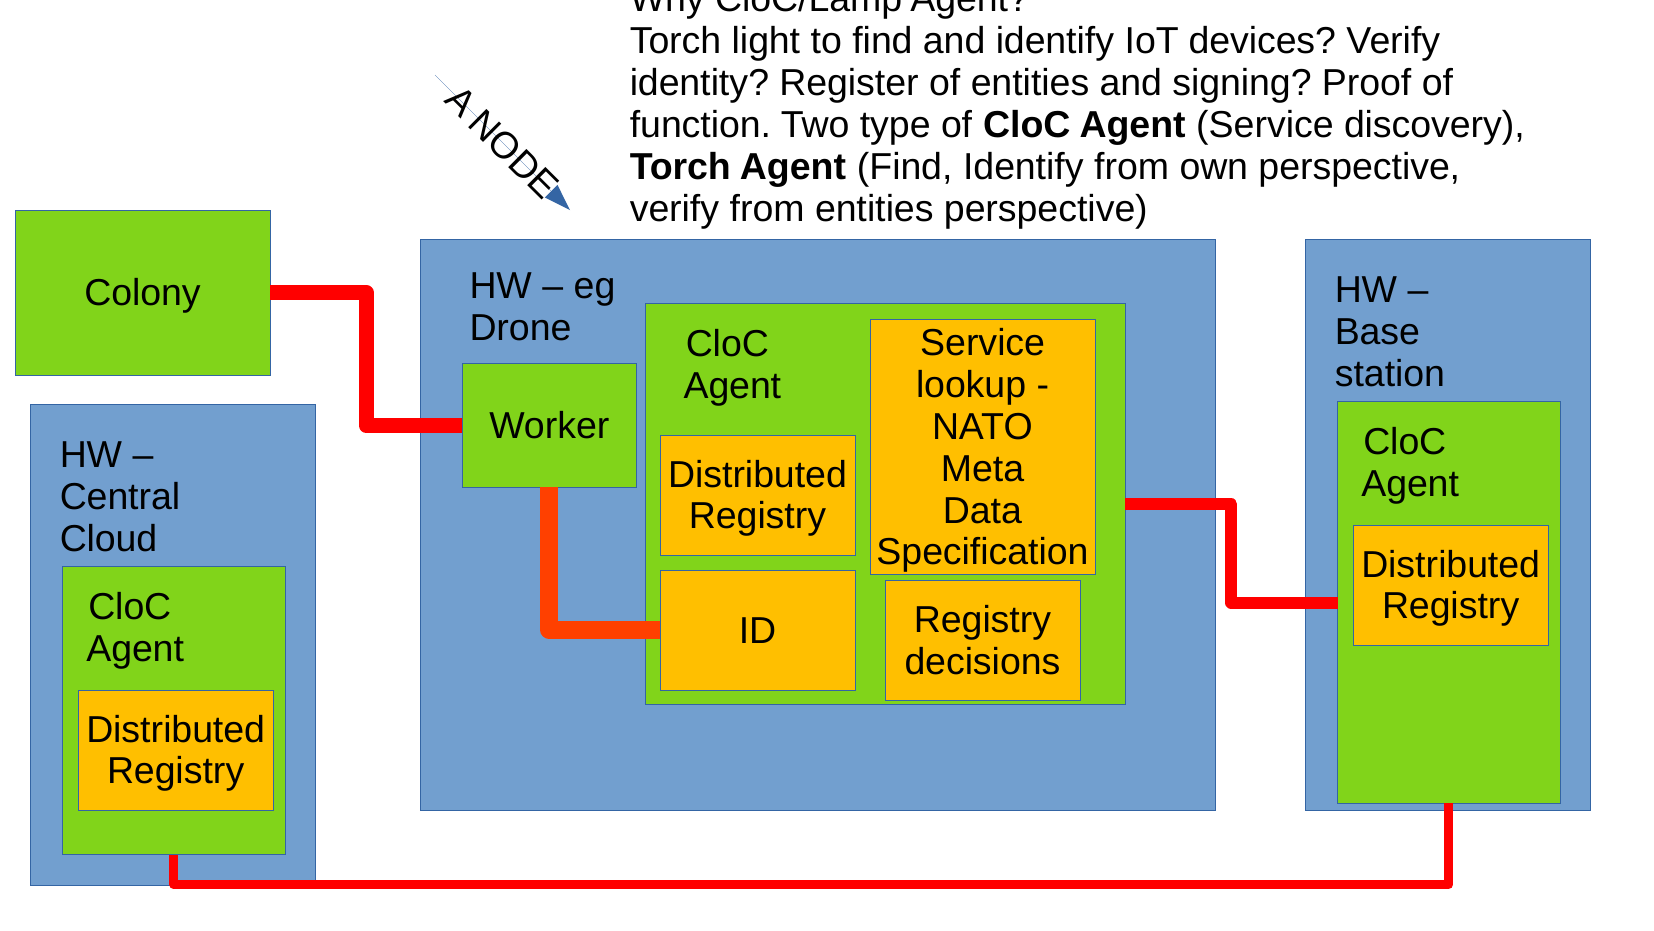

Why CloC/Lamp Agent?
Torch light to find and identify IoT devices? Verify identity? Register of entities and signing? Proof of function. Two type of CloC Agent (Service discovery), Torch Agent (Find, Identify from own perspective, verify from entities perspective)
A NODE
Colony
HW – eg Drone
HW – Base station
CloC
Agent
Service
lookup -
NATO
Meta
Data
Specification
Worker
CloC
Agent
HW – Central Cloud
Distributed
Registry
Distributed
Registry
ID
CloC
Agent
Registry
decisions
Distributed
Registry